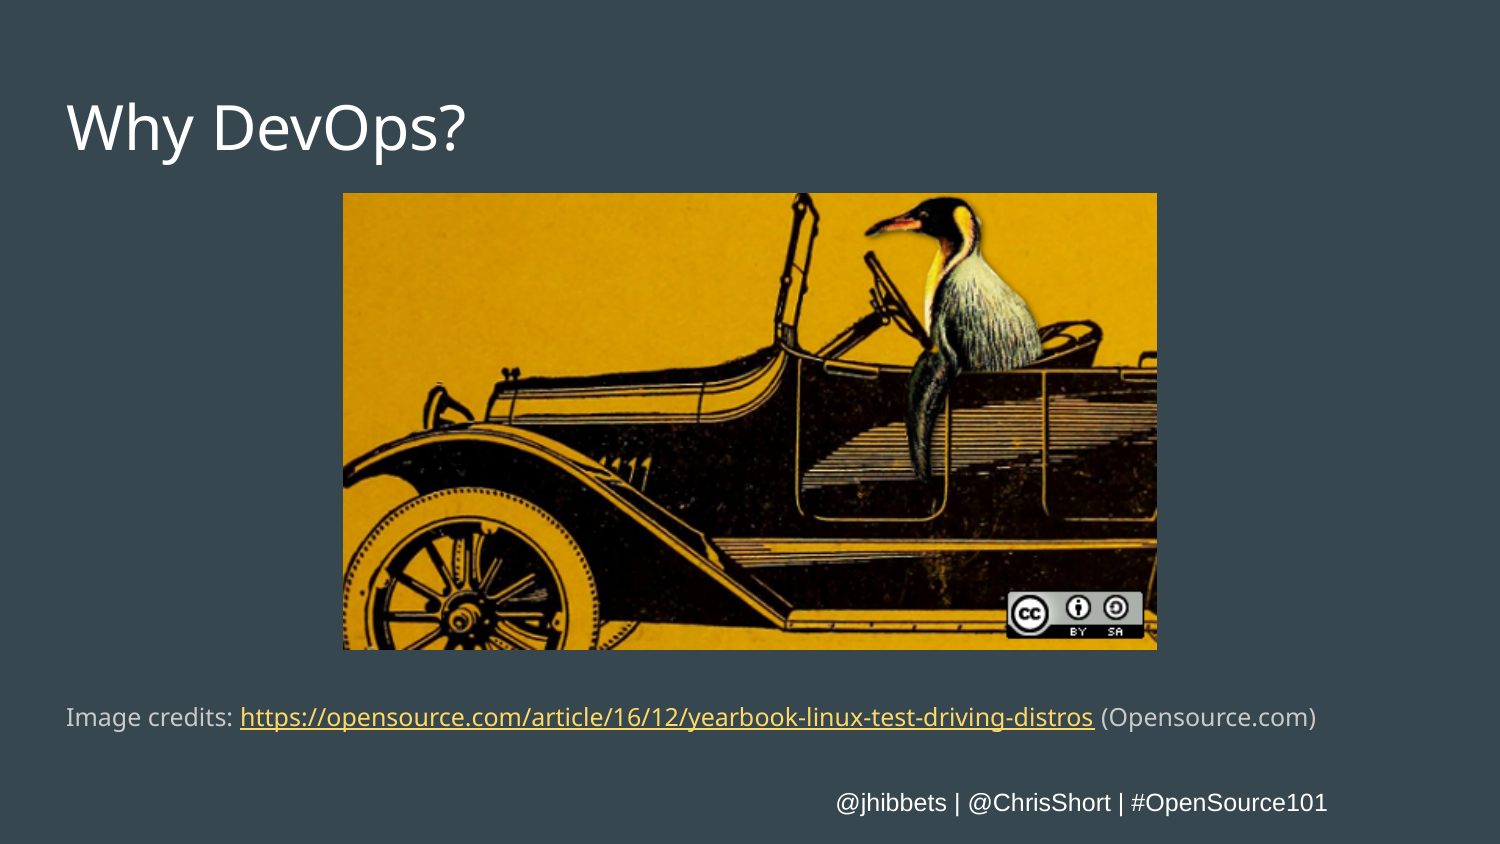

# Why DevOps?
Image credits: https://opensource.com/article/16/12/yearbook-linux-test-driving-distros (Opensource.com)